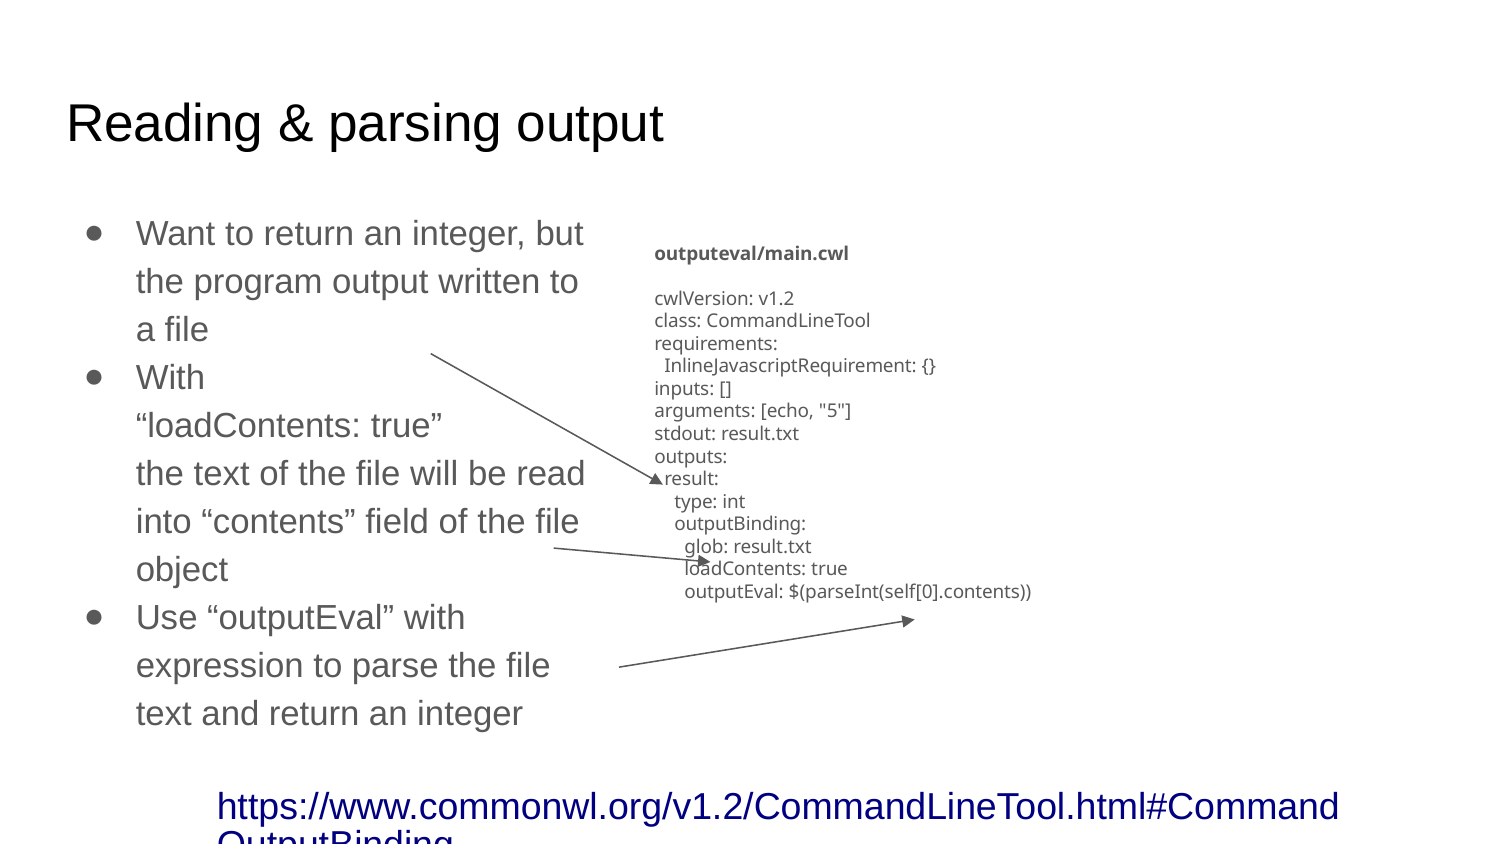

# Reading & parsing output
Want to return an integer, but the program output written to a file
With
“loadContents: true”
the text of the file will be read into “contents” field of the file object
Use “outputEval” with expression to parse the file text and return an integer
outputeval/main.cwl
cwlVersion: v1.2
class: CommandLineTool
requirements:
 InlineJavascriptRequirement: {}
inputs: []
arguments: [echo, "5"]
stdout: result.txt
outputs:
 result:
 type: int
 outputBinding:
 glob: result.txt
 loadContents: true
 outputEval: $(parseInt(self[0].contents))
https://www.commonwl.org/v1.2/CommandLineTool.html#CommandOutputBinding